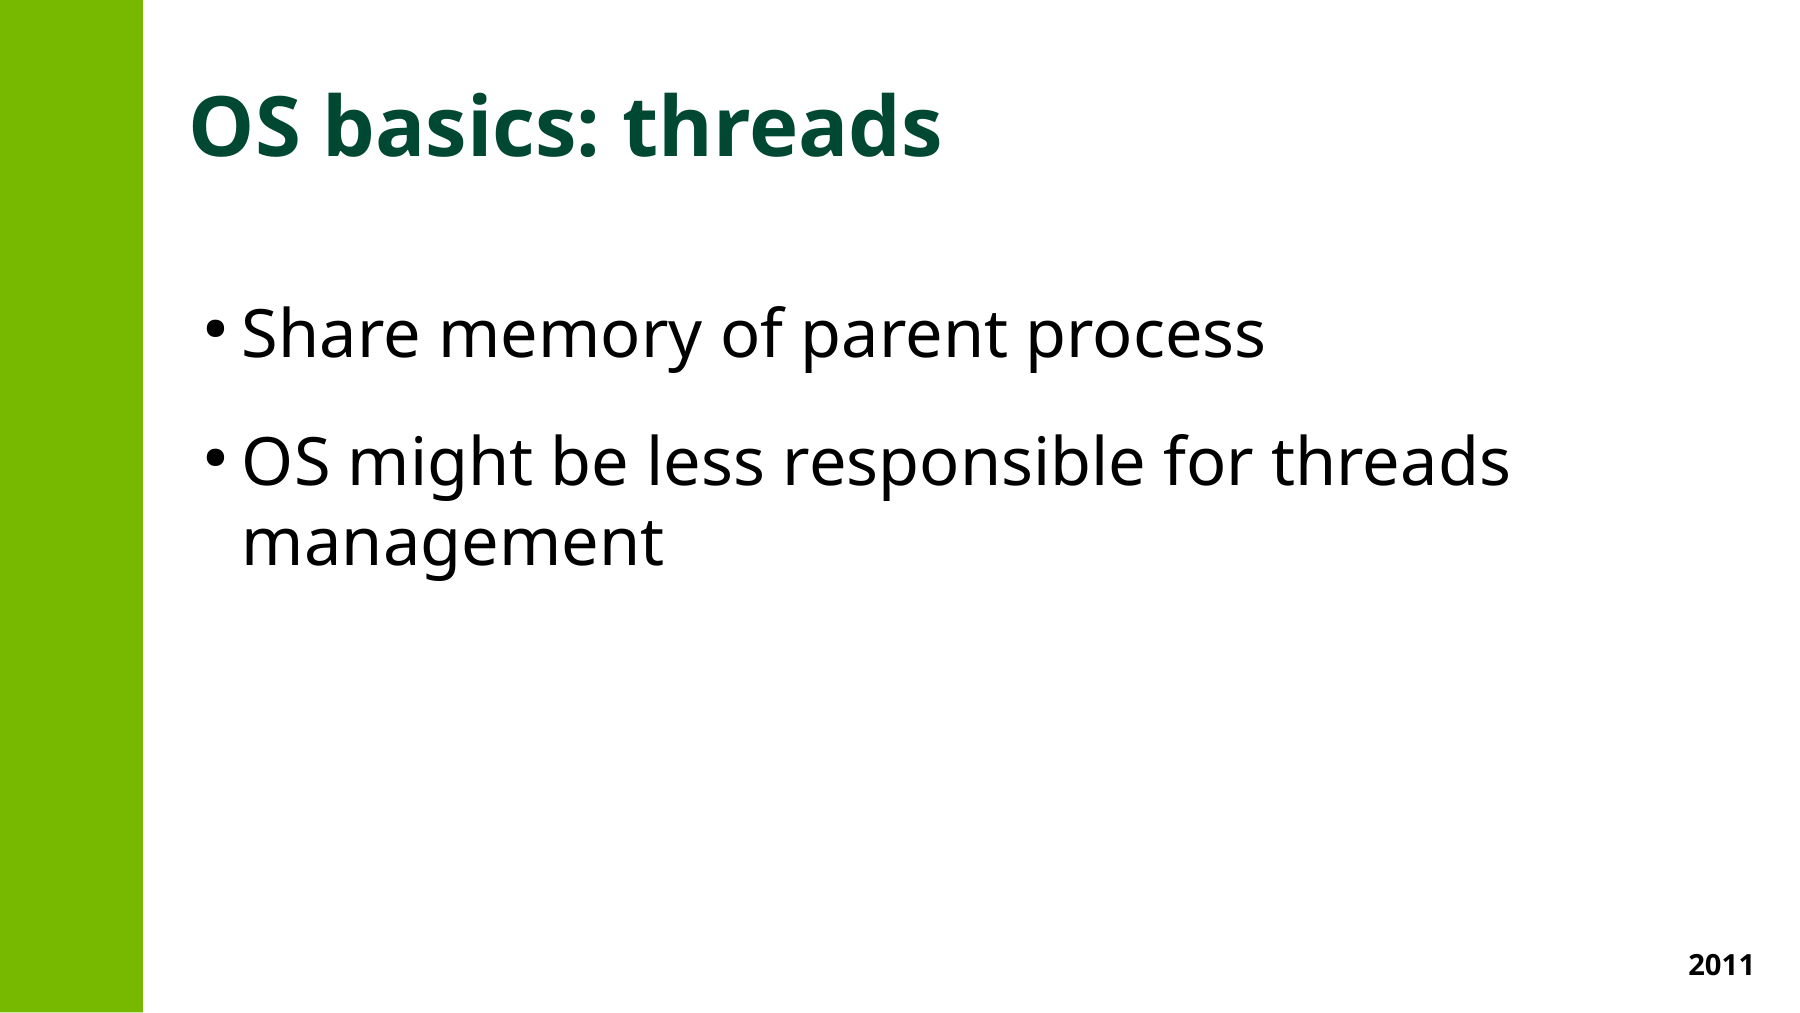

# OS basics: threads
Share memory of parent process
OS might be less responsible for threads management